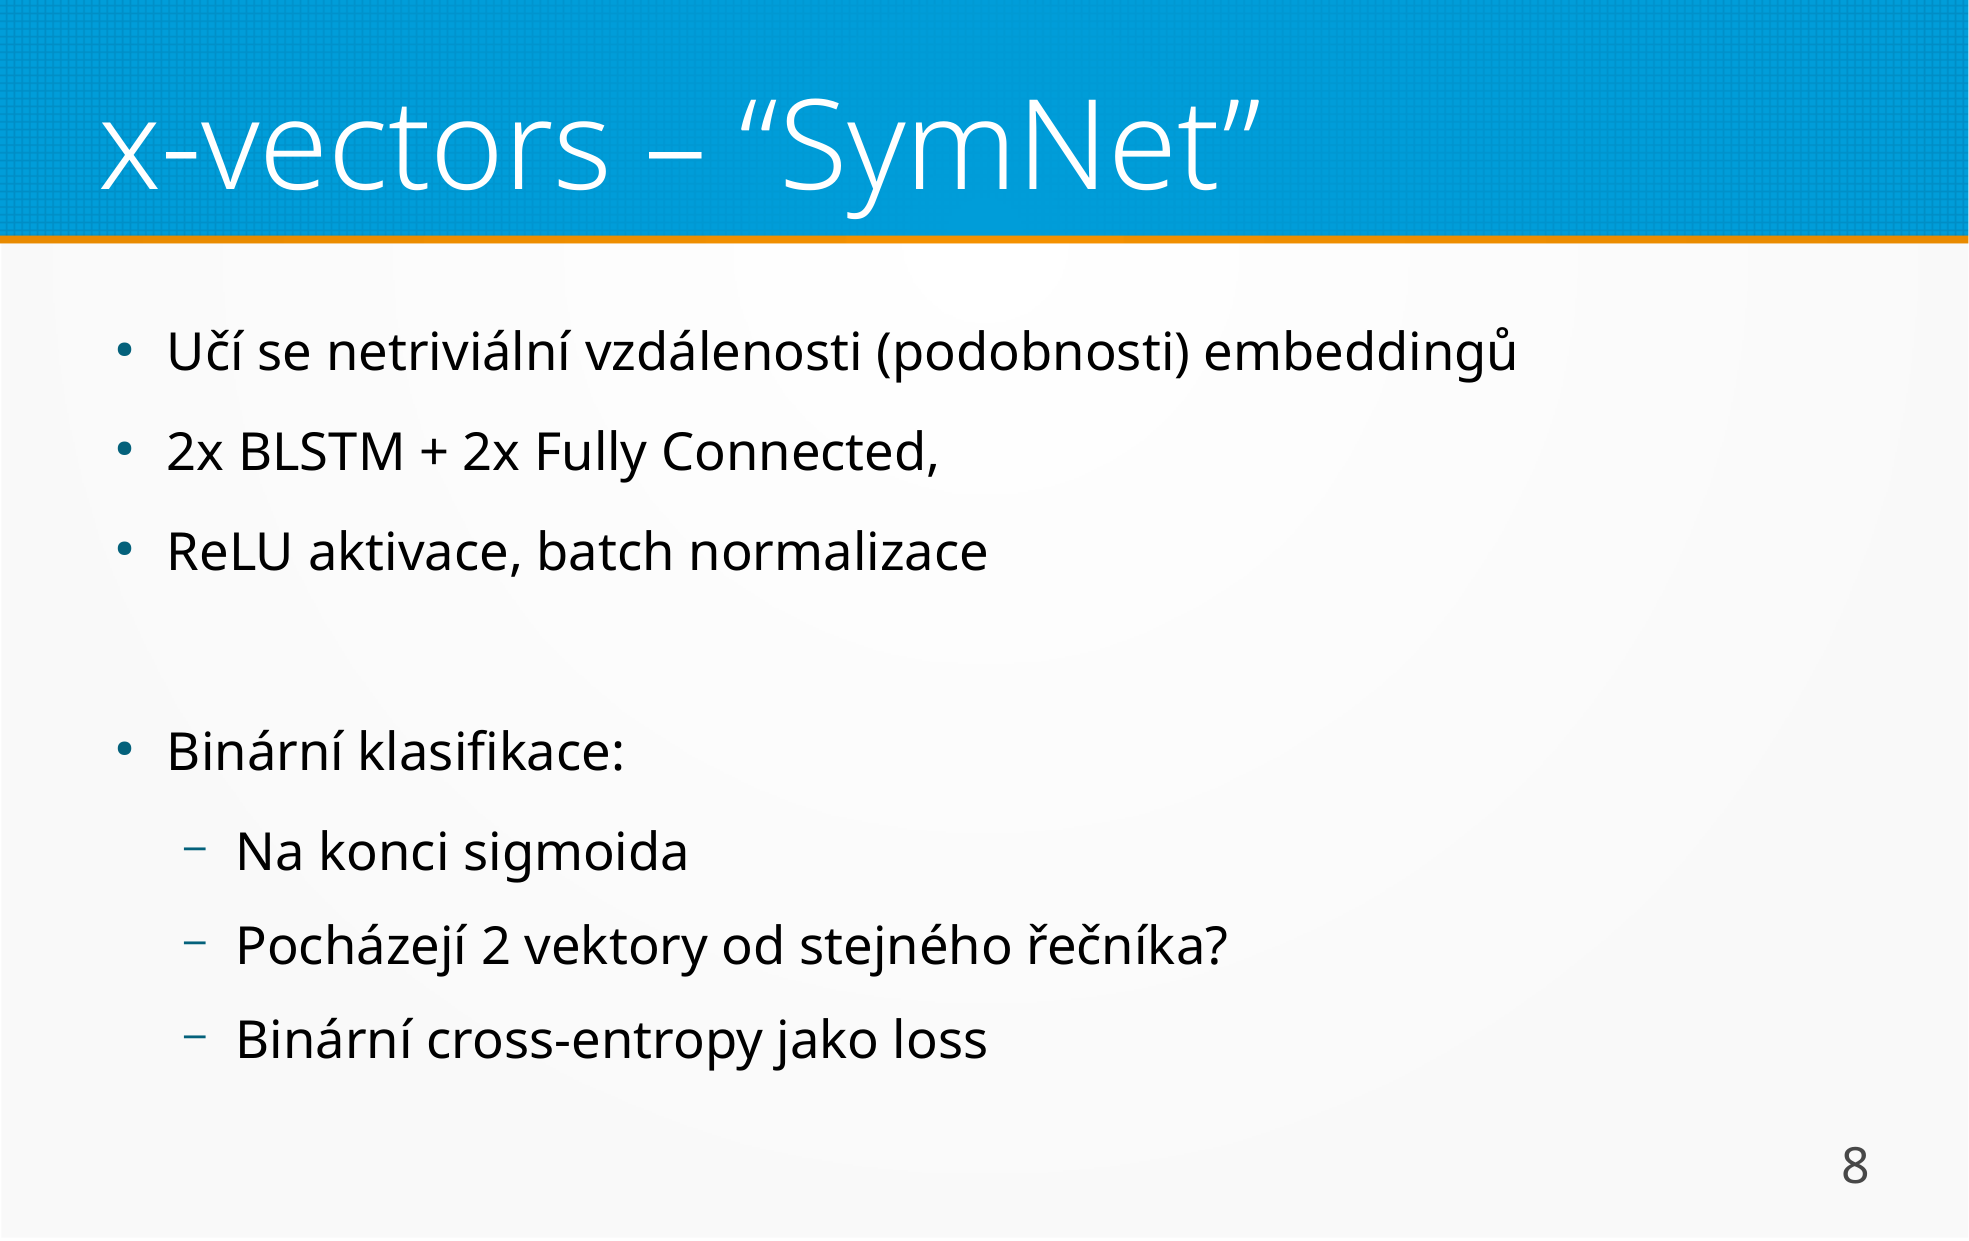

# x-vectors – “SymNet”
Učí se netriviální vzdálenosti (podobnosti) embeddingů
2x BLSTM + 2x Fully Connected,
ReLU aktivace, batch normalizace
Binární klasifikace:
Na konci sigmoida
Pocházejí 2 vektory od stejného řečníka?
Binární cross-entropy jako loss
8